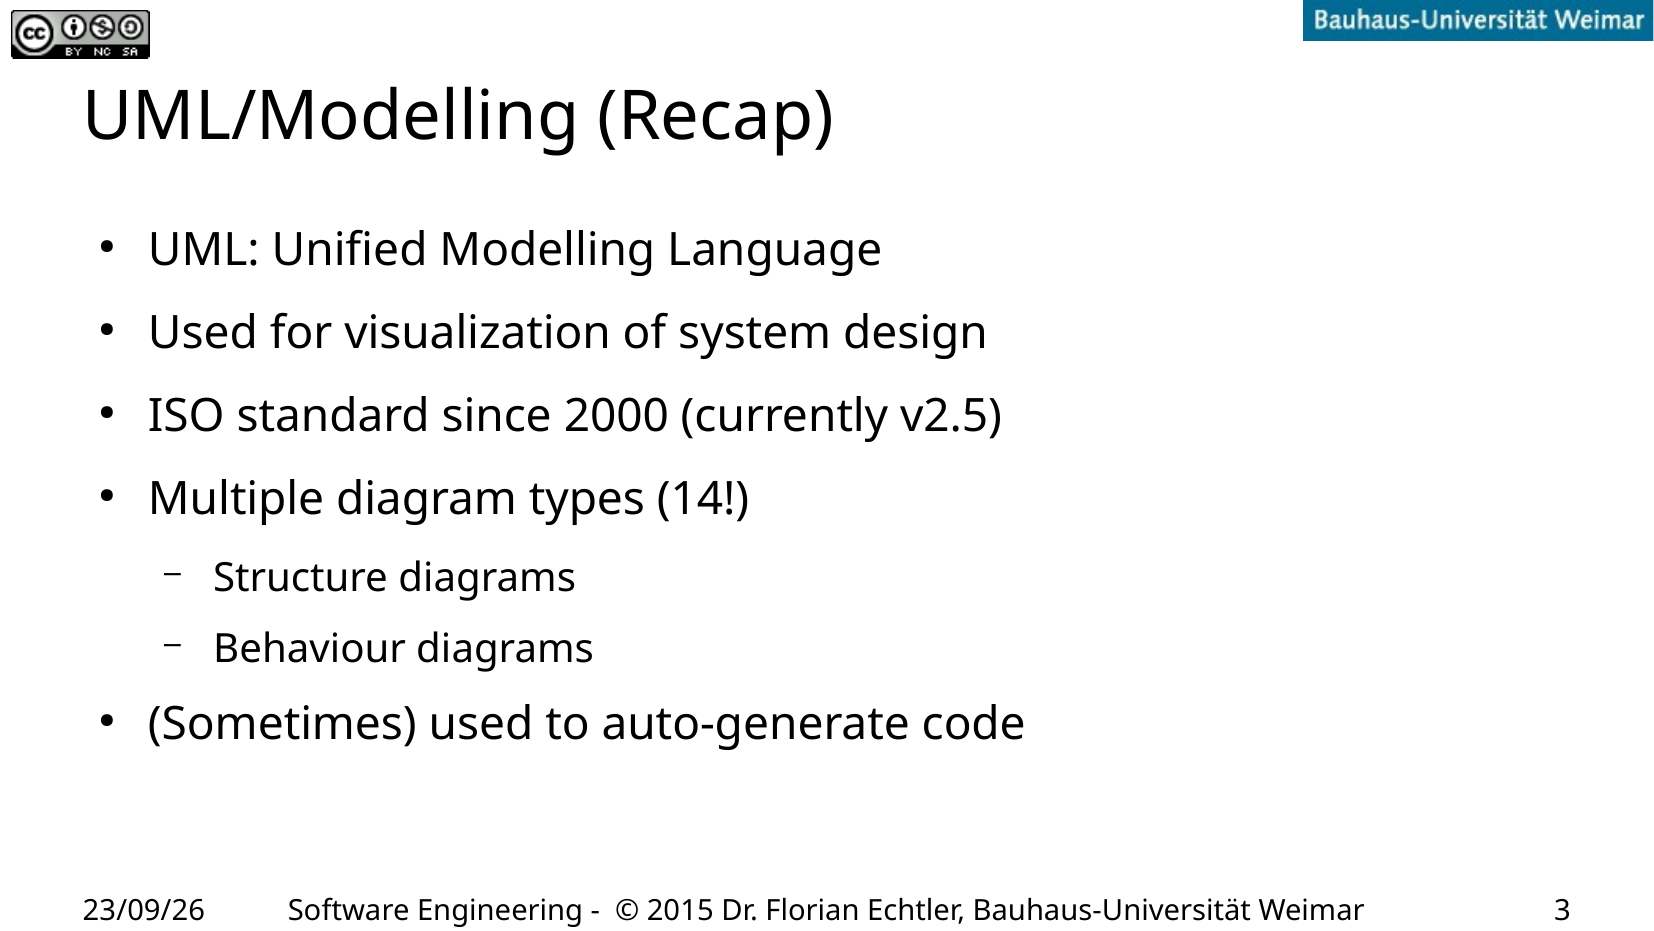

# UML/Modelling (Recap)
UML: Unified Modelling Language
Used for visualization of system design
ISO standard since 2000 (currently v2.5)
Multiple diagram types (14!)
Structure diagrams
Behaviour diagrams
(Sometimes) used to auto-generate code
Software Engineering - © 2015 Dr. Florian Echtler, Bauhaus-Universität Weimar
3